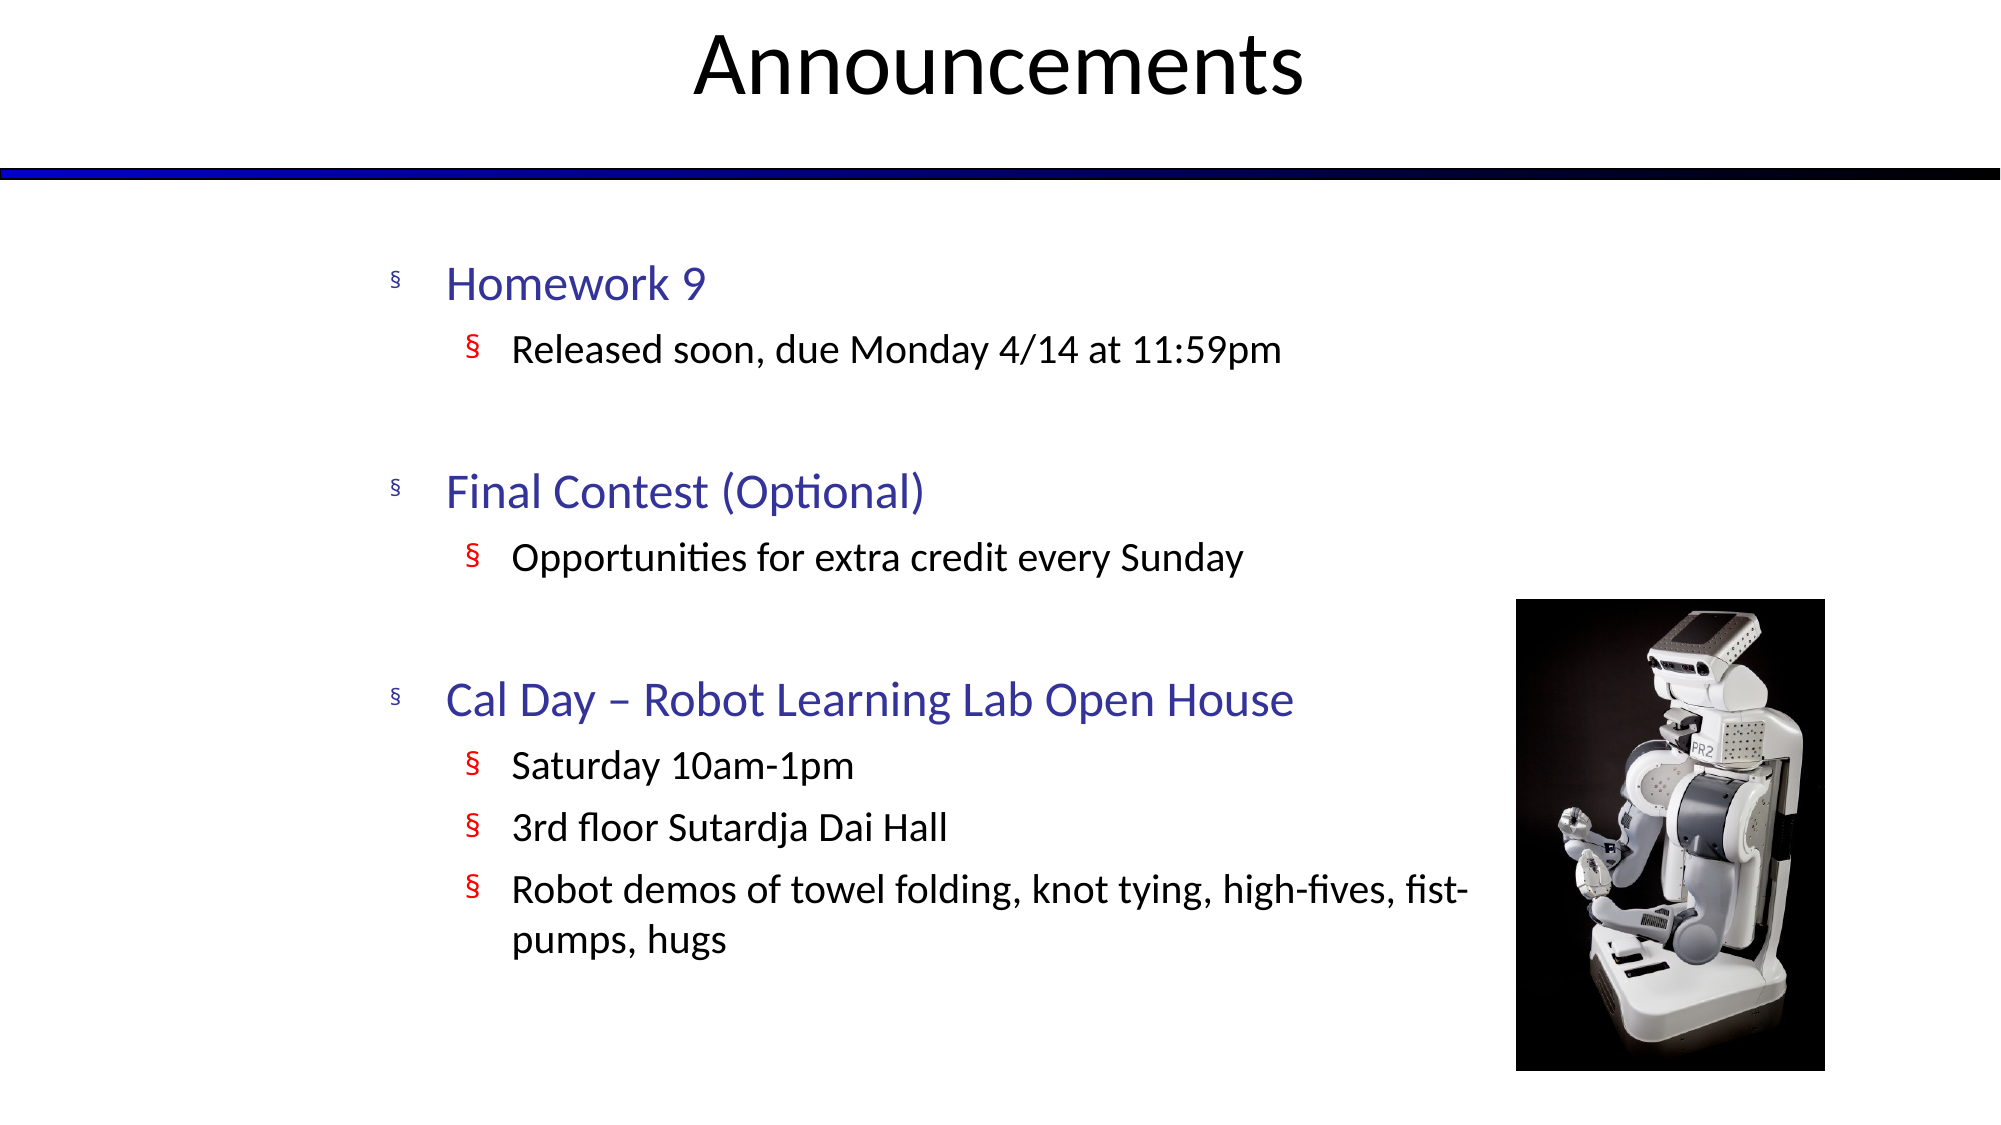

# Announcements
Homework 9
Released soon, due Monday 4/14 at 11:59pm
Final Contest (Optional)
Opportunities for extra credit every Sunday
Cal Day – Robot Learning Lab Open House
Saturday 10am-1pm
3rd floor Sutardja Dai Hall
Robot demos of towel folding, knot tying, high-fives, fist-pumps, hugs